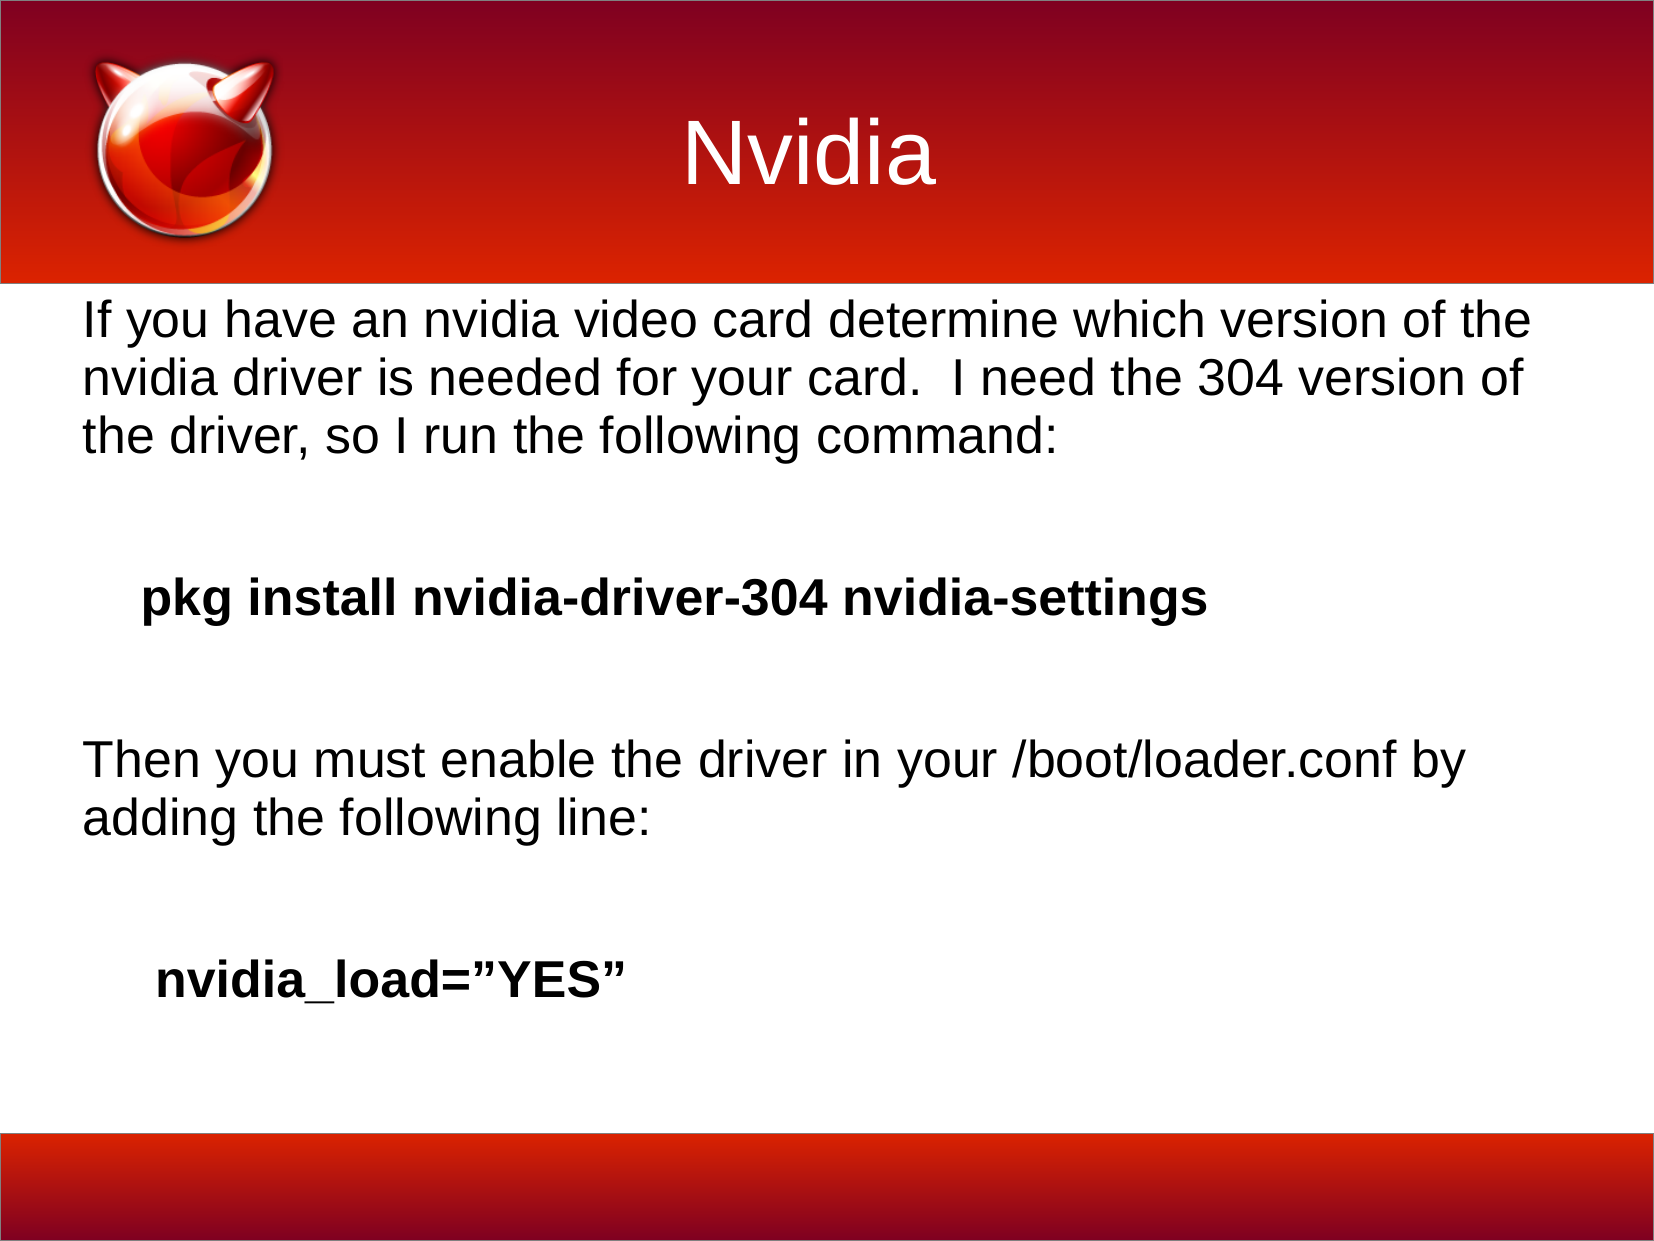

# Nvidia
If you have an nvidia video card determine which version of the nvidia driver is needed for your card. I need the 304 version of the driver, so I run the following command:
 pkg install nvidia-driver-304 nvidia-settings
Then you must enable the driver in your /boot/loader.conf by adding the following line:
 nvidia_load=”YES”